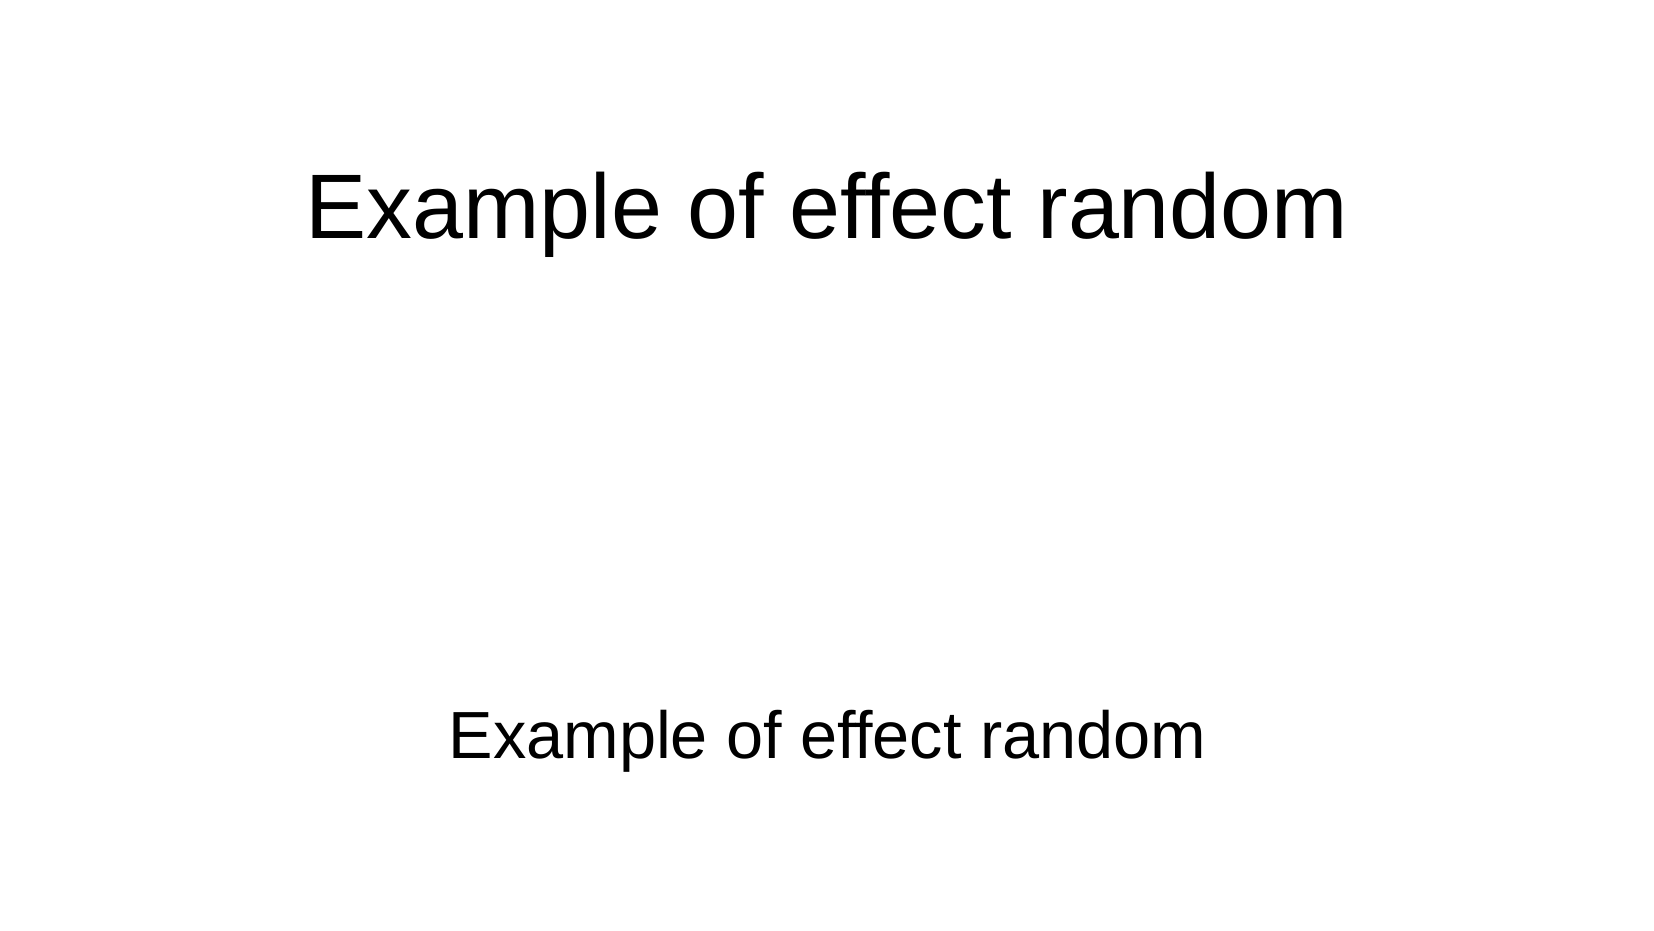

# Example of effect random
Example of effect random